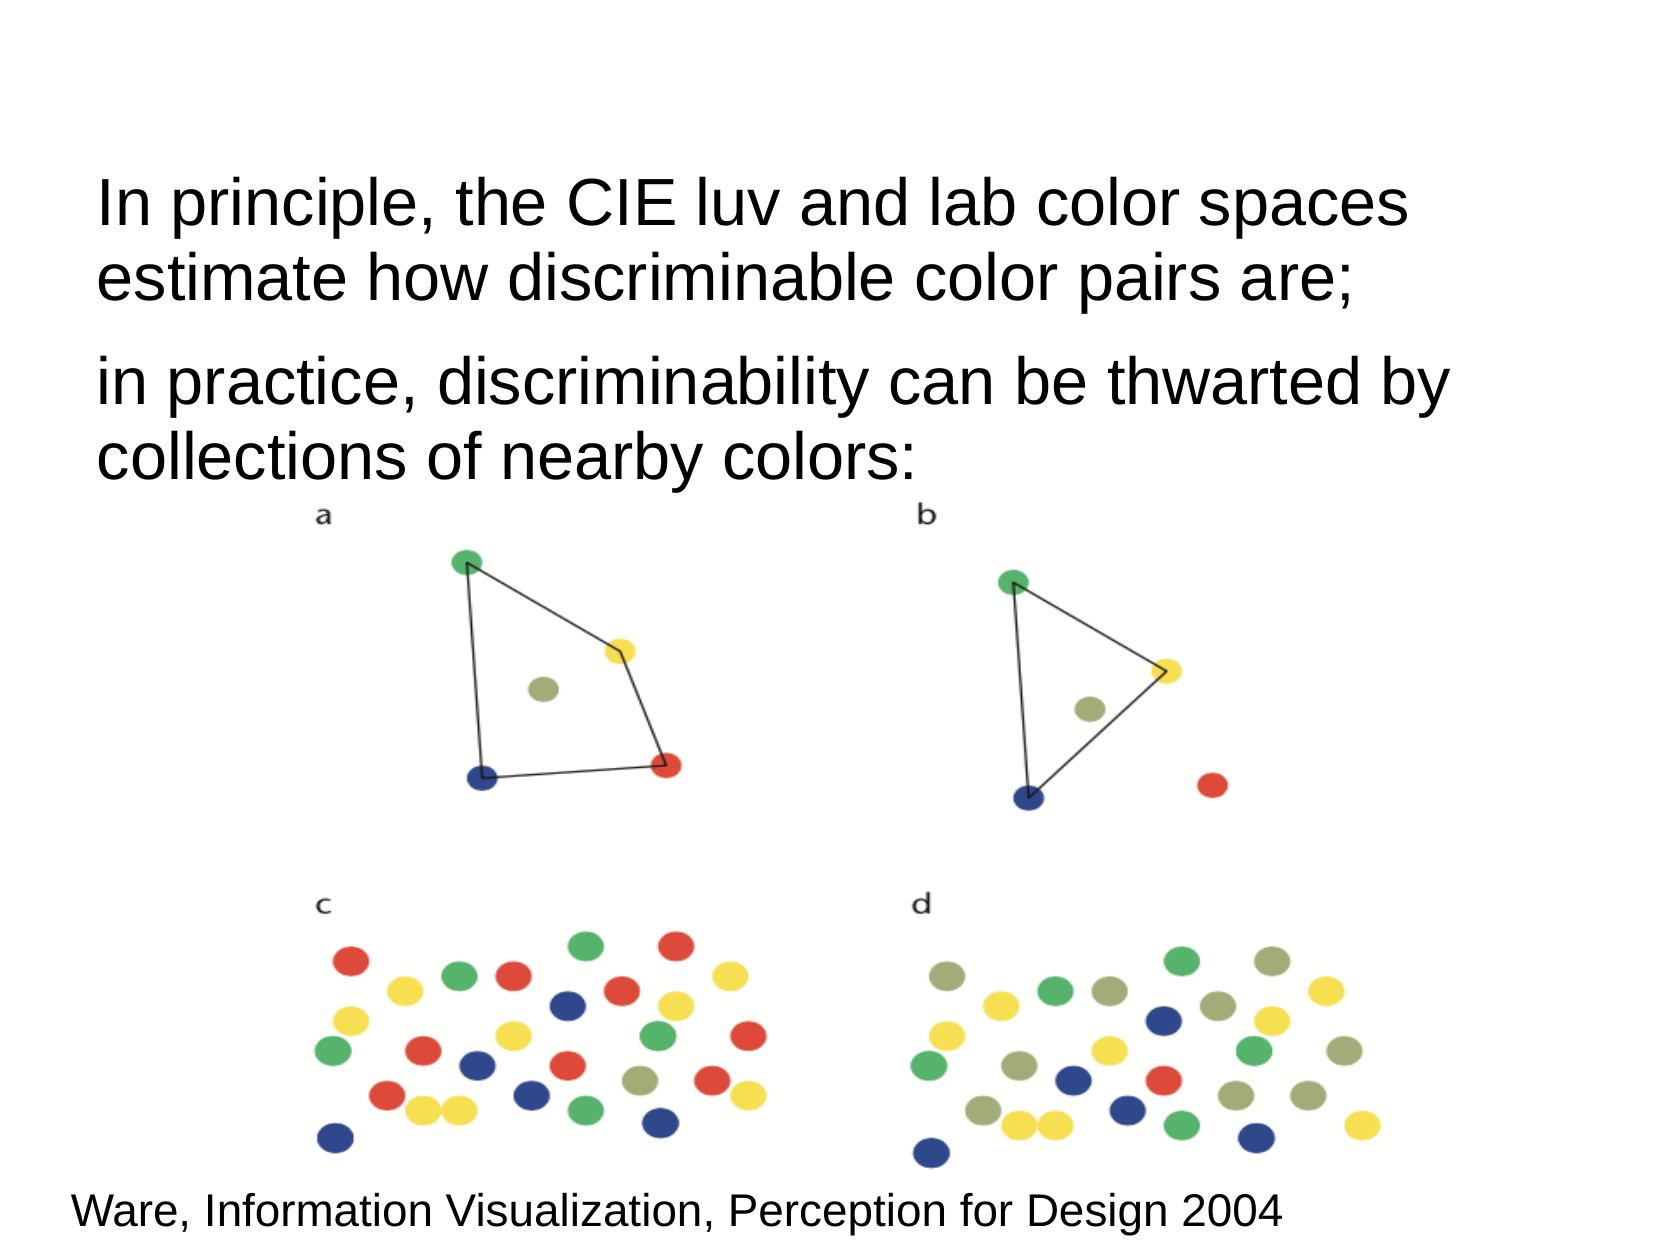

In principle, the CIE luv and lab color spaces estimate how discriminable color pairs are;
in practice, discriminability can be thwarted by collections of nearby colors:
Ware, Information Visualization, Perception for Design 2004